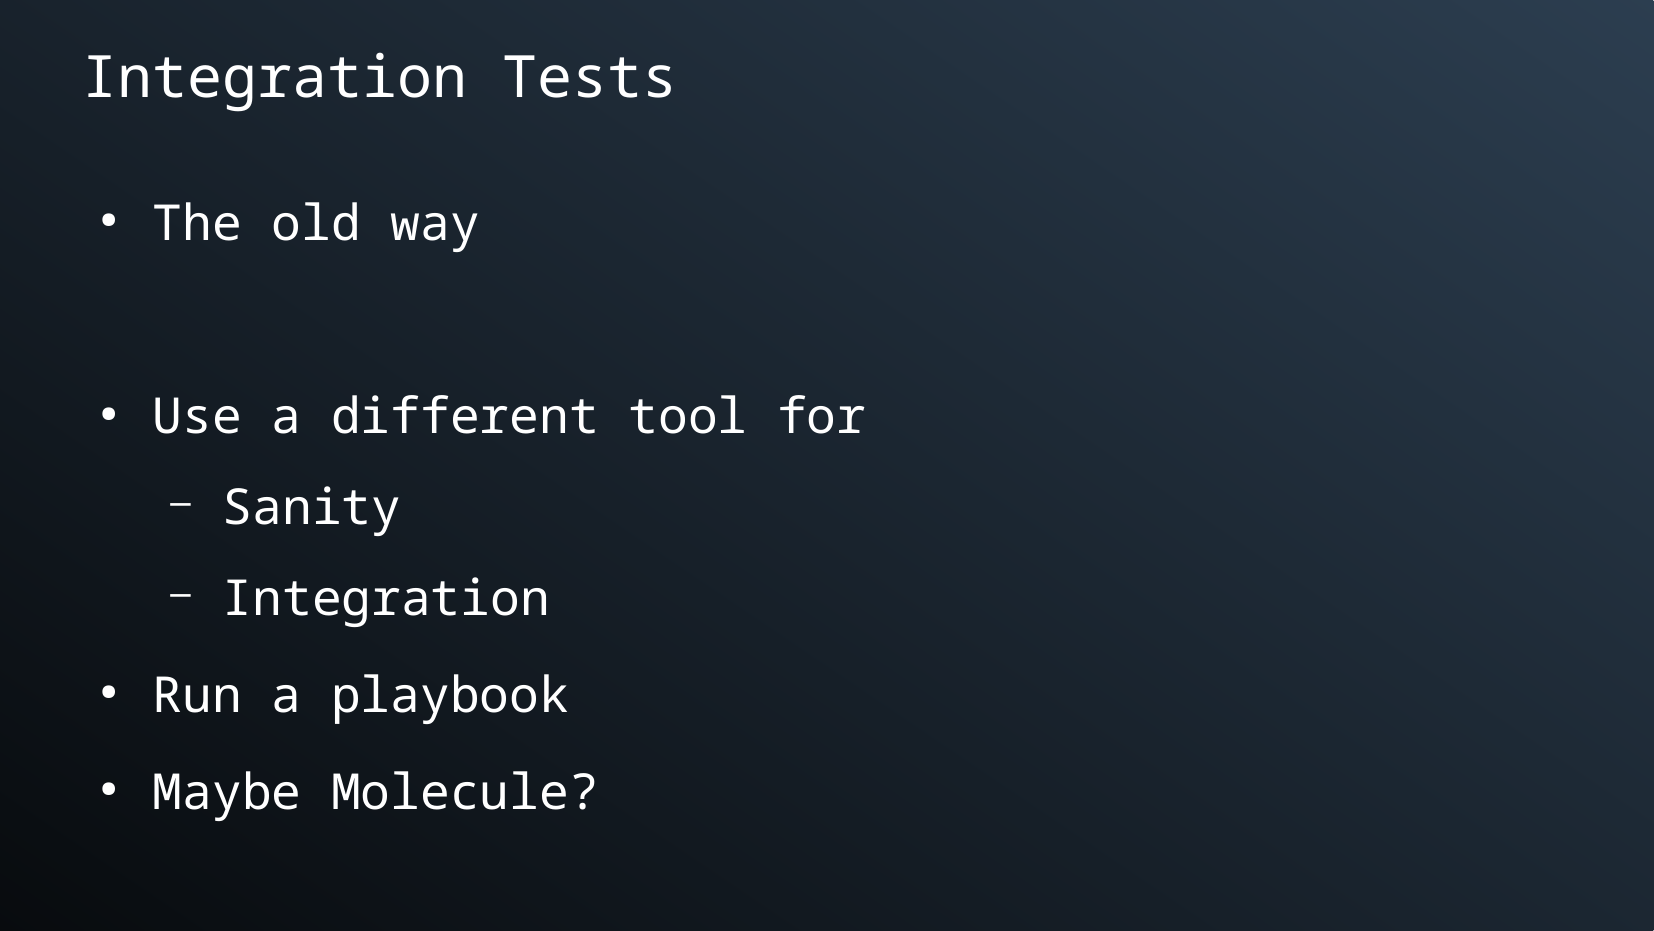

# Integration Tests
The old way
Use a different tool for
Sanity
Integration
Run a playbook
Maybe Molecule?